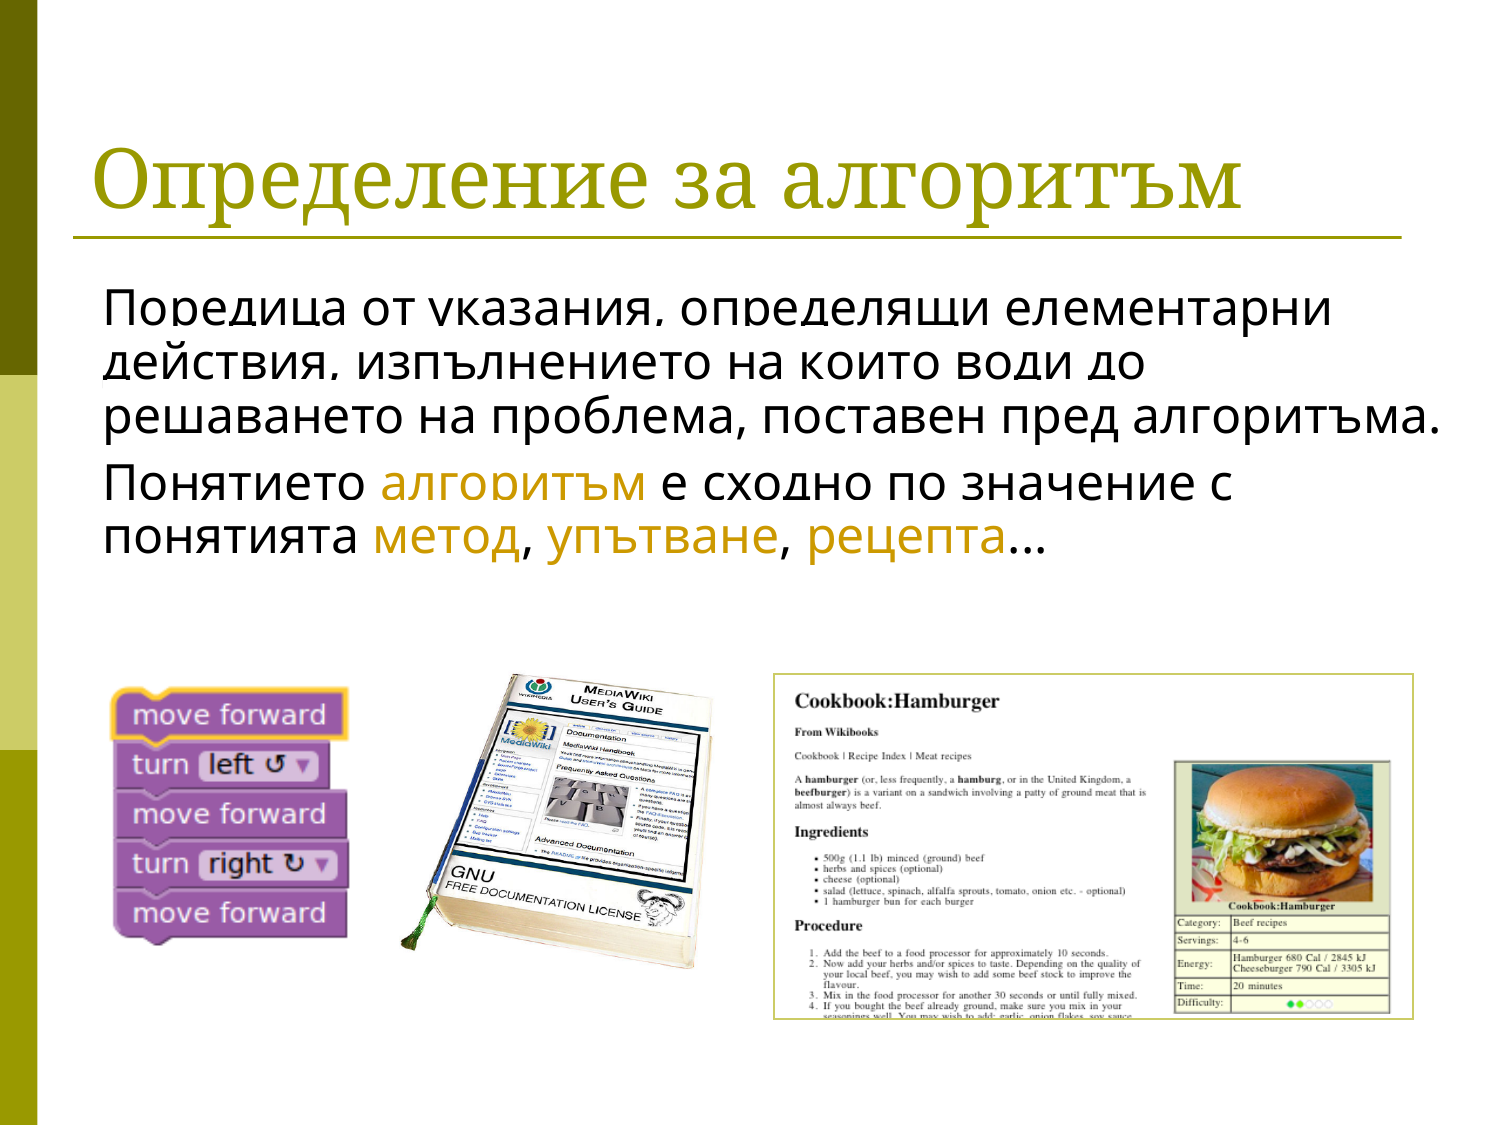

# Определение за алгоритъм
Поредица от указания, определящи елементарни действия, изпълнението на които води до решаването на проблема, поставен пред алгоритъма.
Понятието алгоритъм е сходно по значение с понятията метод, упътване, рецепта...